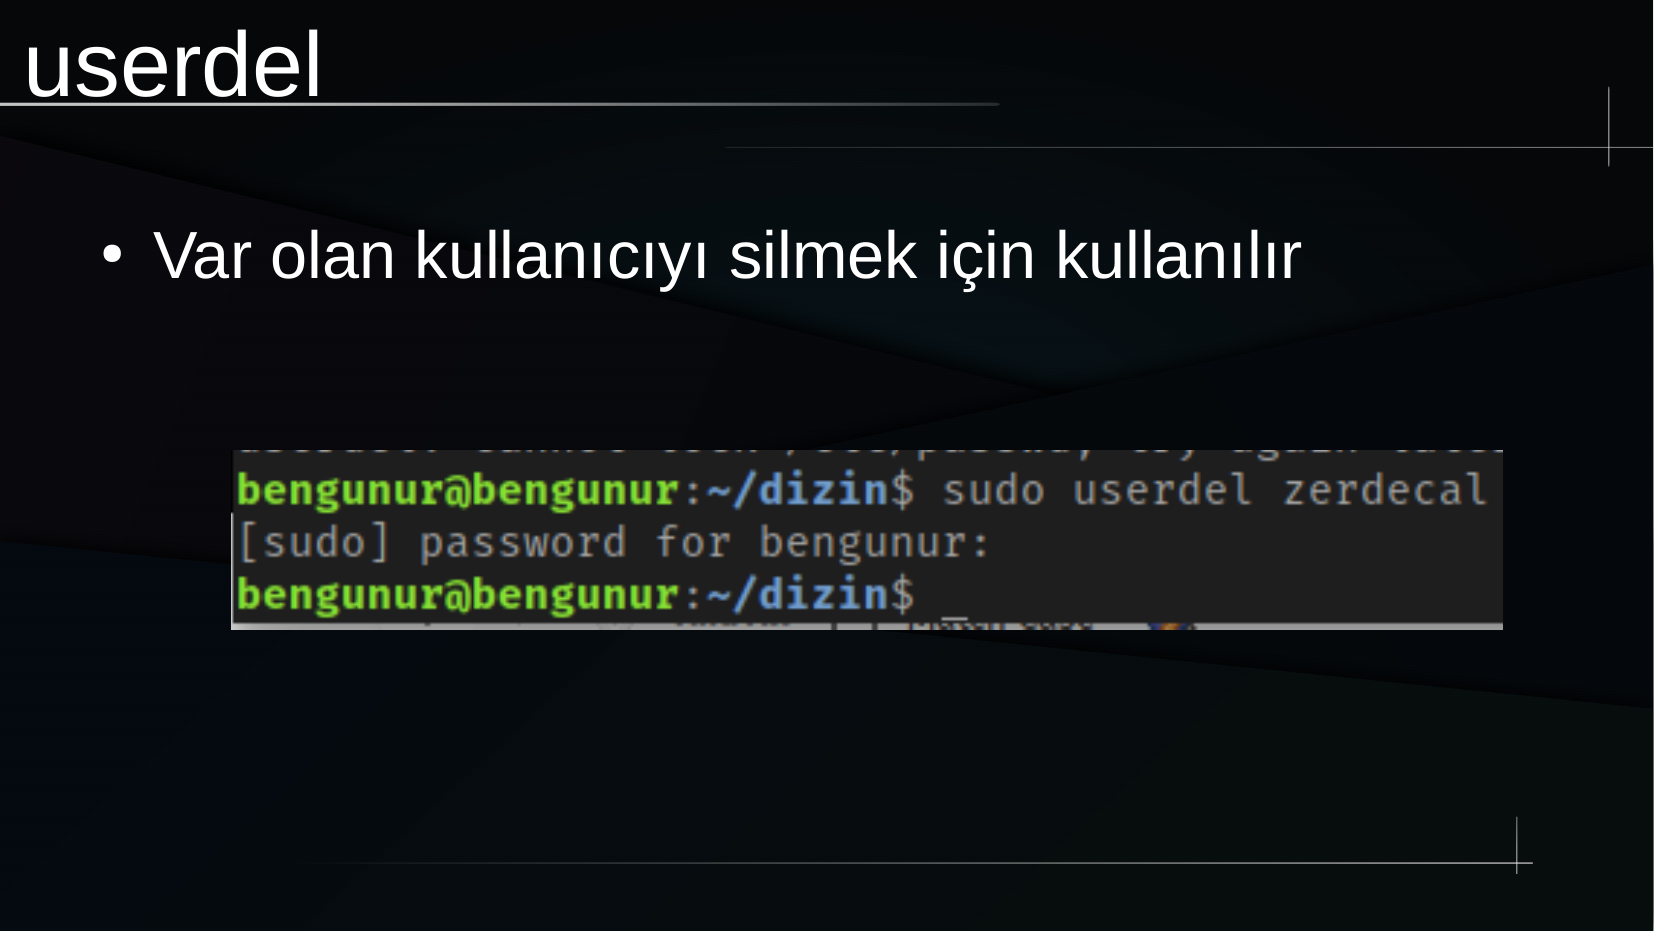

# userdel
Var olan kullanıcıyı silmek için kullanılır